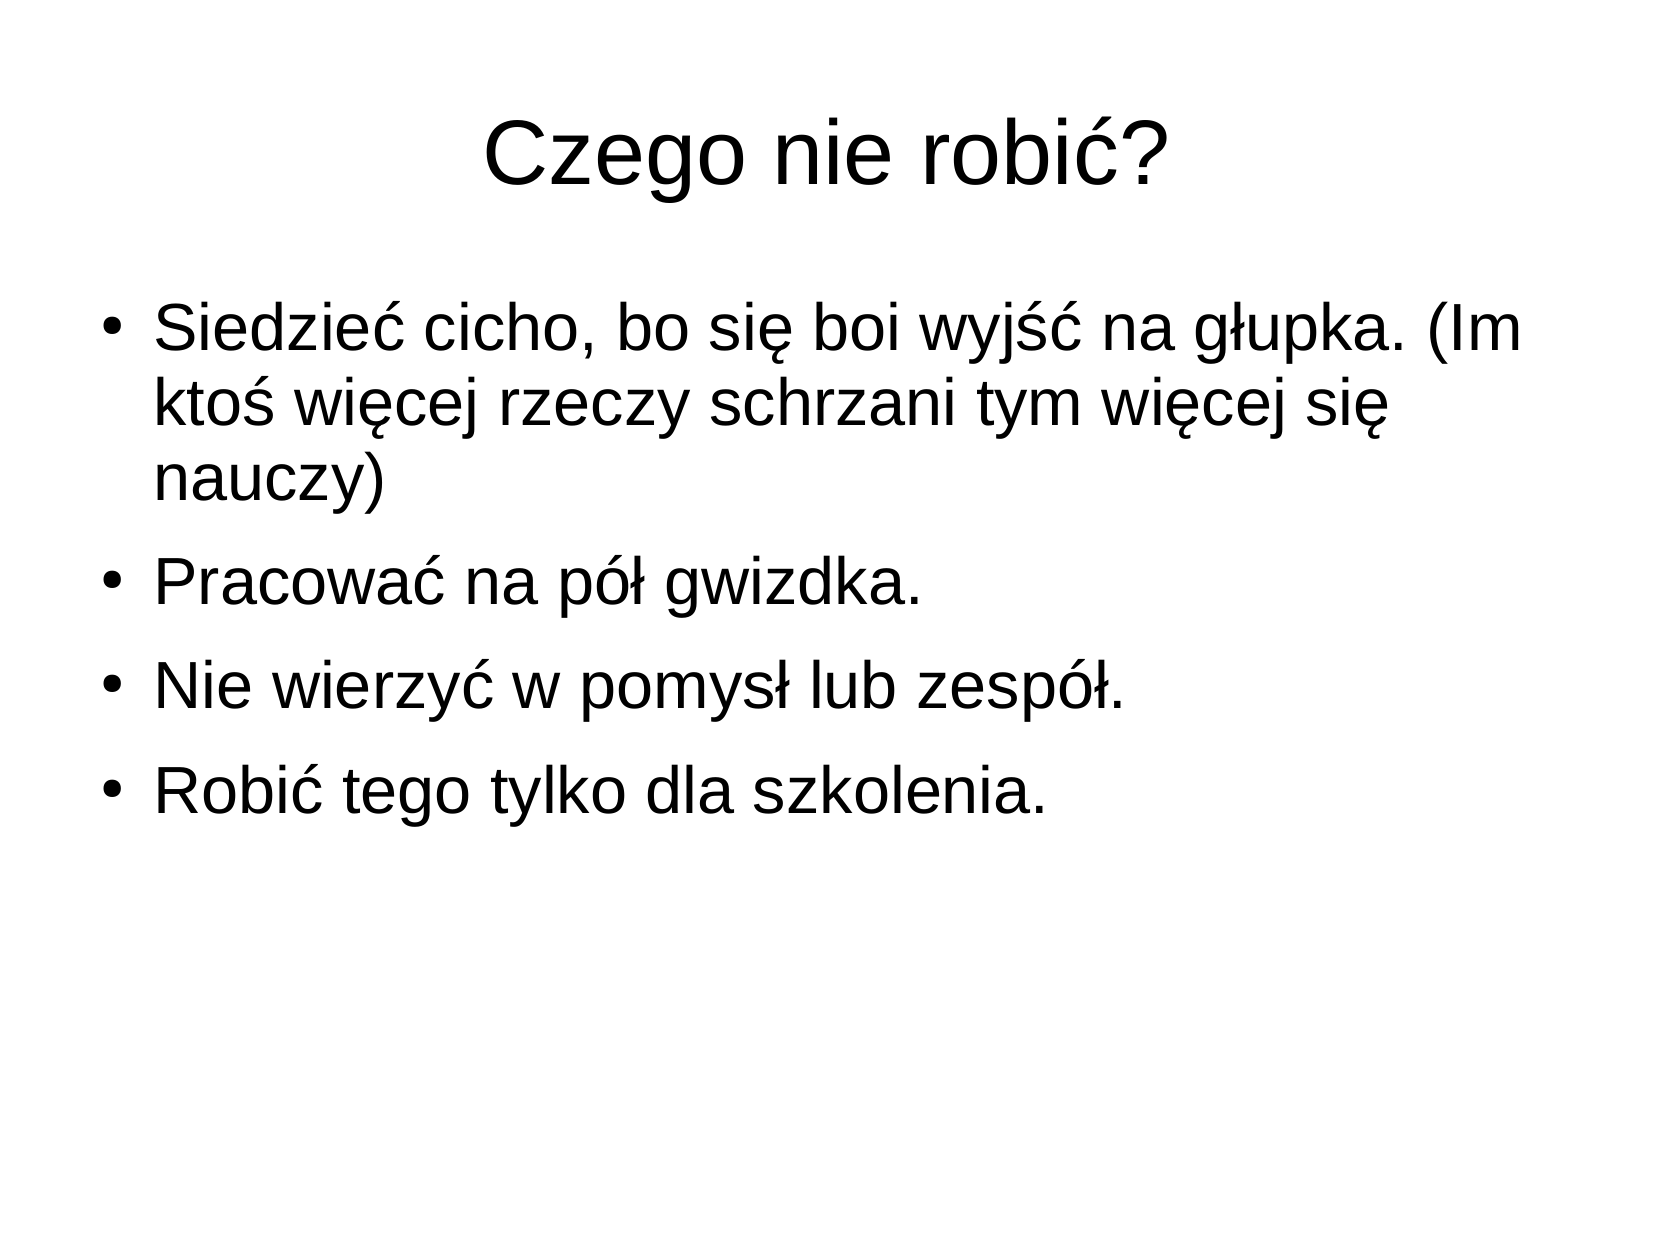

# Czego nie robić?
Siedzieć cicho, bo się boi wyjść na głupka. (Im ktoś więcej rzeczy schrzani tym więcej się nauczy)
Pracować na pół gwizdka.
Nie wierzyć w pomysł lub zespół.
Robić tego tylko dla szkolenia.